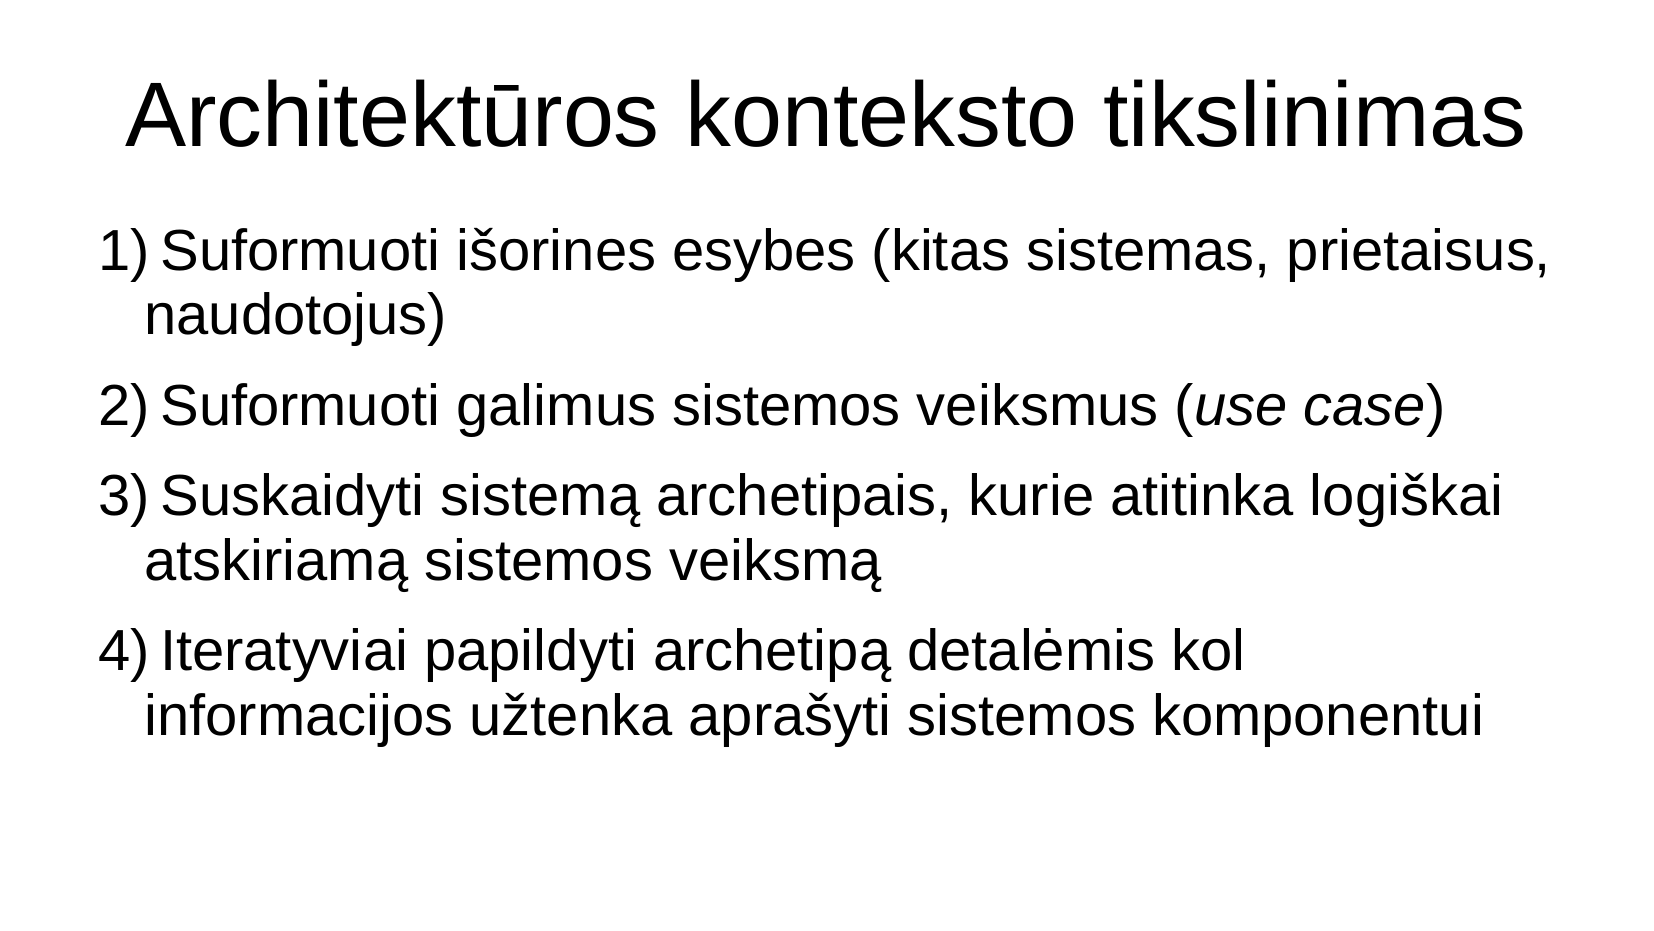

# Architektūros konteksto tikslinimas
 Suformuoti išorines esybes (kitas sistemas, prietaisus, naudotojus)
 Suformuoti galimus sistemos veiksmus (use case)
 Suskaidyti sistemą archetipais, kurie atitinka logiškai atskiriamą sistemos veiksmą
 Iteratyviai papildyti archetipą detalėmis kol informacijos užtenka aprašyti sistemos komponentui